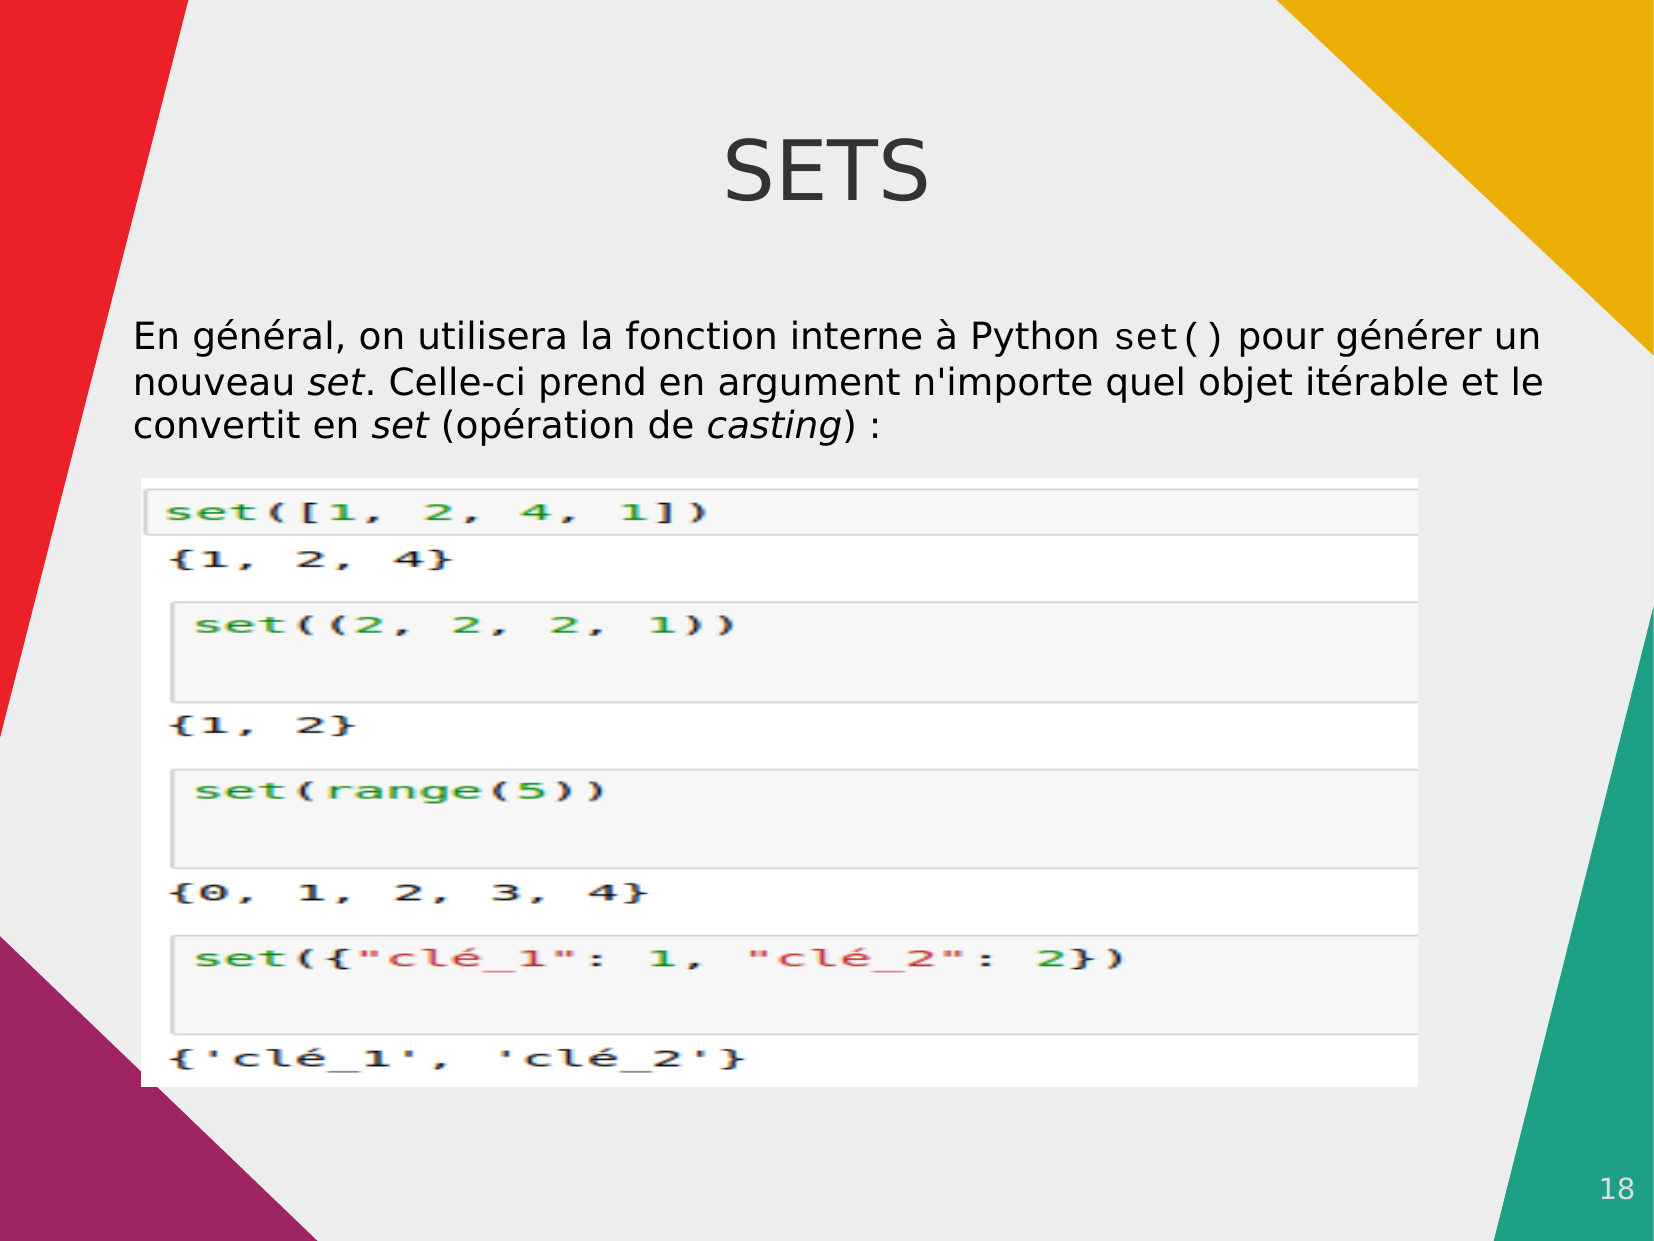

# SETS
En général, on utilisera la fonction interne à Python set() pour générer un nouveau set. Celle-ci prend en argument n'importe quel objet itérable et le convertit en set (opération de casting) :
18